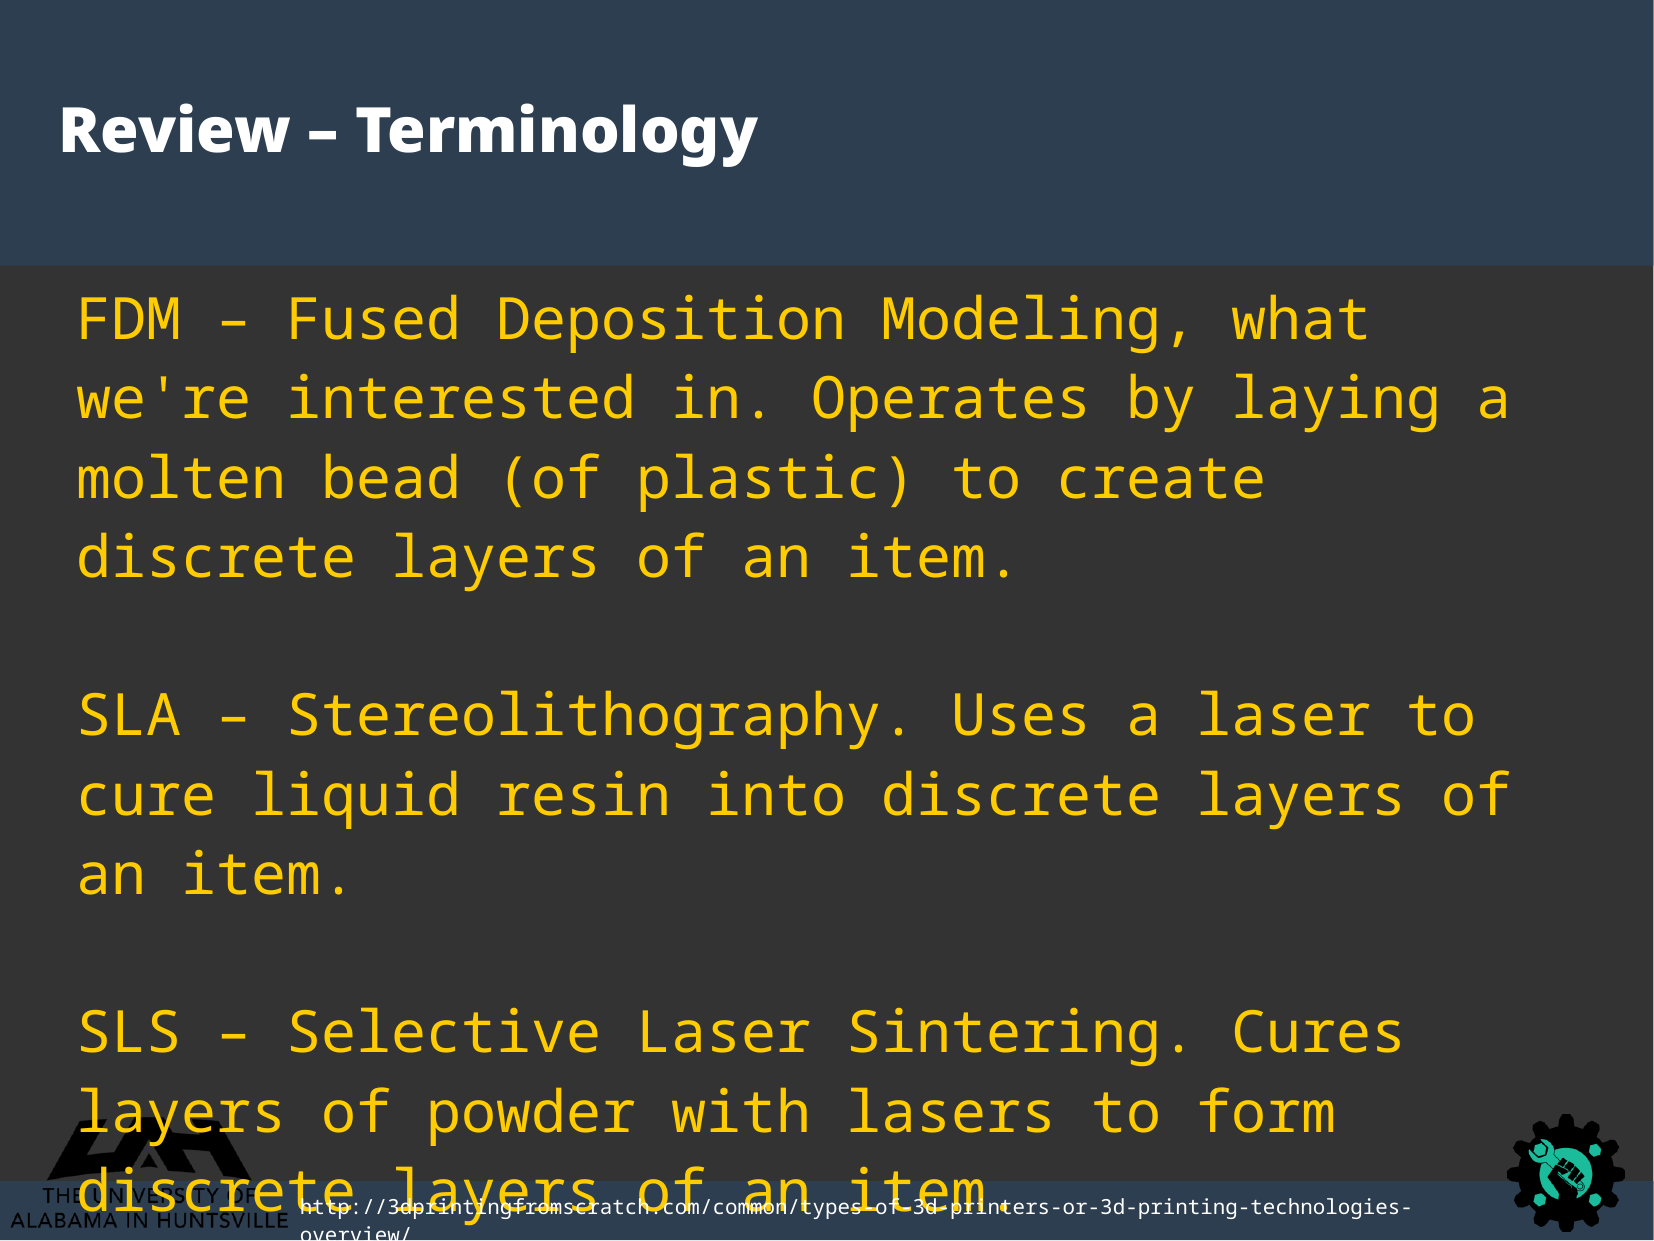

# Review – Terminology
FDM – Fused Deposition Modeling, what we're interested in. Operates by laying a molten bead (of plastic) to create discrete layers of an item.
SLA – Stereolithography. Uses a laser to cure liquid resin into discrete layers of an item.
SLS – Selective Laser Sintering. Cures layers of powder with lasers to form discrete layers of an item.
http://3dprintingfromscratch.com/common/types-of-3d-printers-or-3d-printing-technologies-overview/